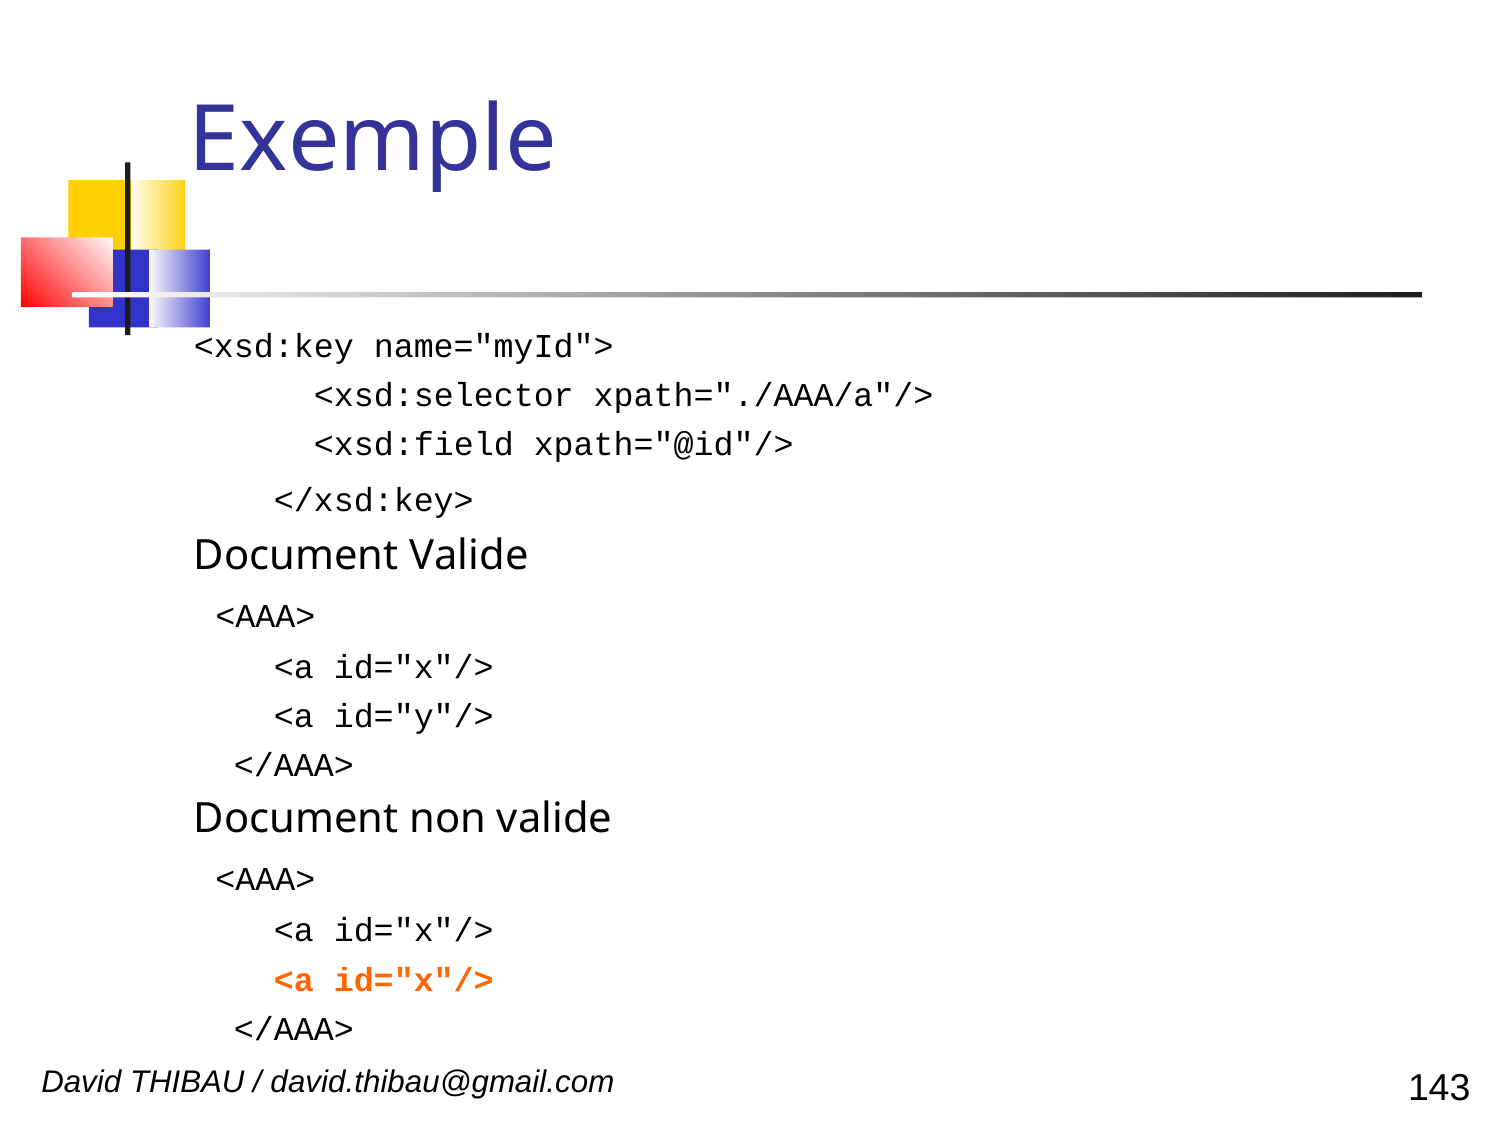

# Exemple
<xsd:key name="myId">
 <xsd:selector xpath="./AAA/a"/>
 <xsd:field xpath="@id"/>
 </xsd:key>
Document Valide
 <AAA>
 <a id="x"/>
 <a id="y"/>
 </AAA>
Document non valide
 <AAA>
 <a id="x"/>
 <a id="x"/>
 </AAA>